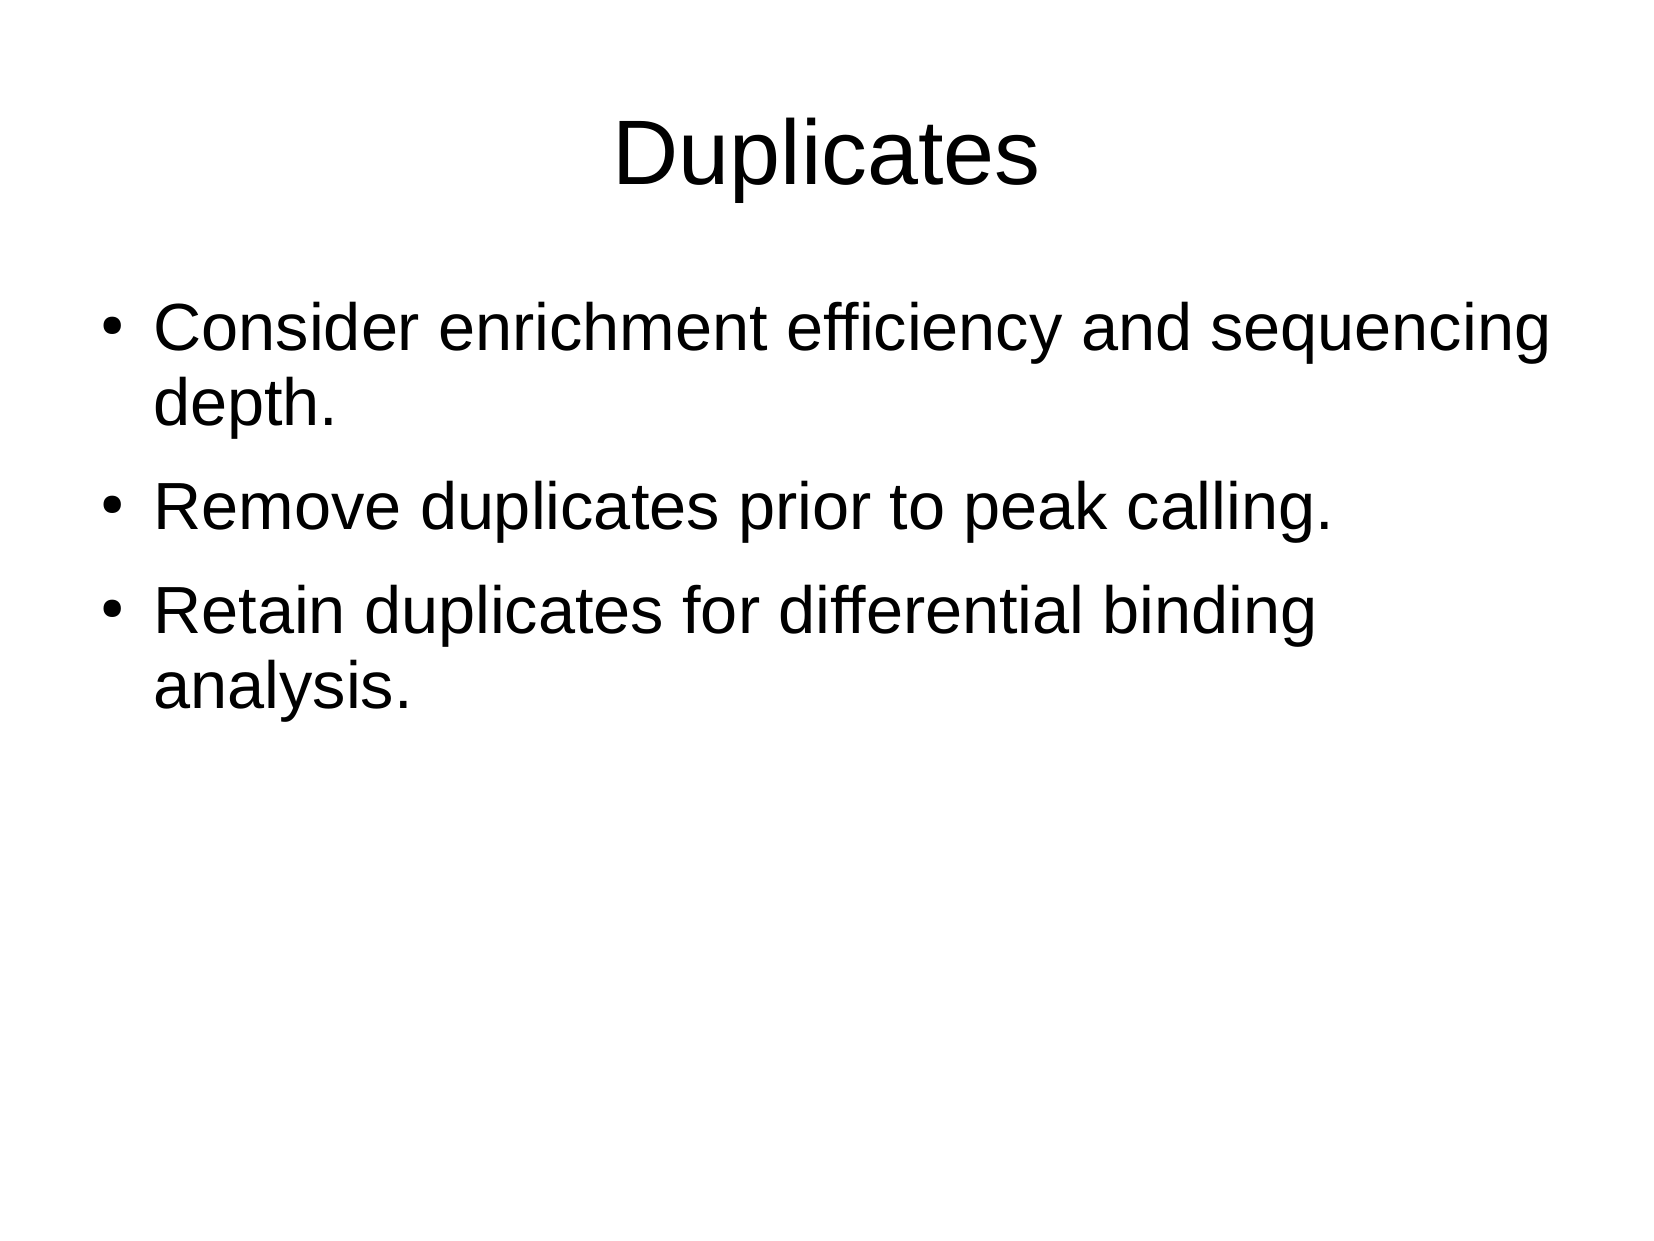

# Duplicates
Consider enrichment efficiency and sequencing depth.
Remove duplicates prior to peak calling.
Retain duplicates for differential binding analysis.